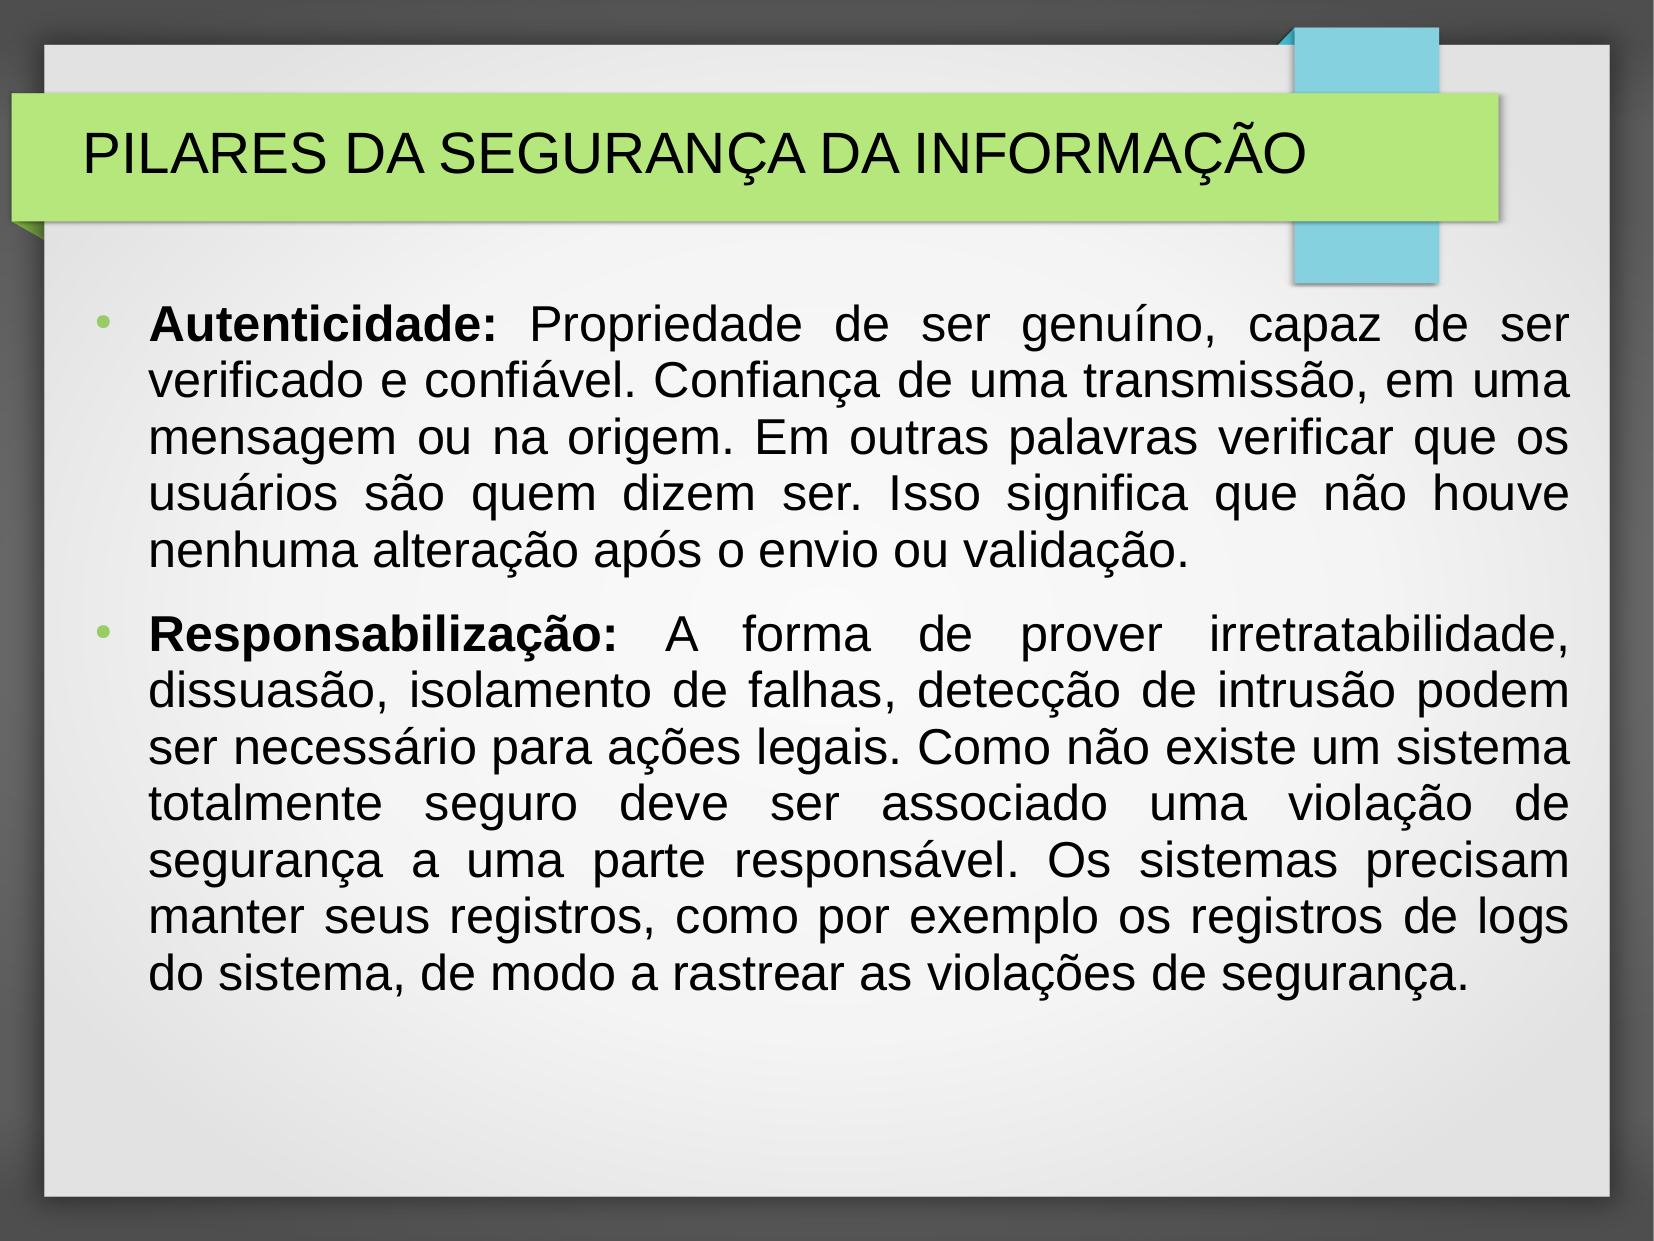

# PILARES DA SEGURANÇA DA INFORMAÇÃO
Autenticidade: Propriedade de ser genuíno, capaz de ser verificado e confiável. Confiança de uma transmissão, em uma mensagem ou na origem. Em outras palavras verificar que os usuários são quem dizem ser. Isso significa que não houve nenhuma alteração após o envio ou validação.
Responsabilização: A forma de prover irretratabilidade, dissuasão, isolamento de falhas, detecção de intrusão podem ser necessário para ações legais. Como não existe um sistema totalmente seguro deve ser associado uma violação de segurança a uma parte responsável. Os sistemas precisam manter seus registros, como por exemplo os registros de logs do sistema, de modo a rastrear as violações de segurança.